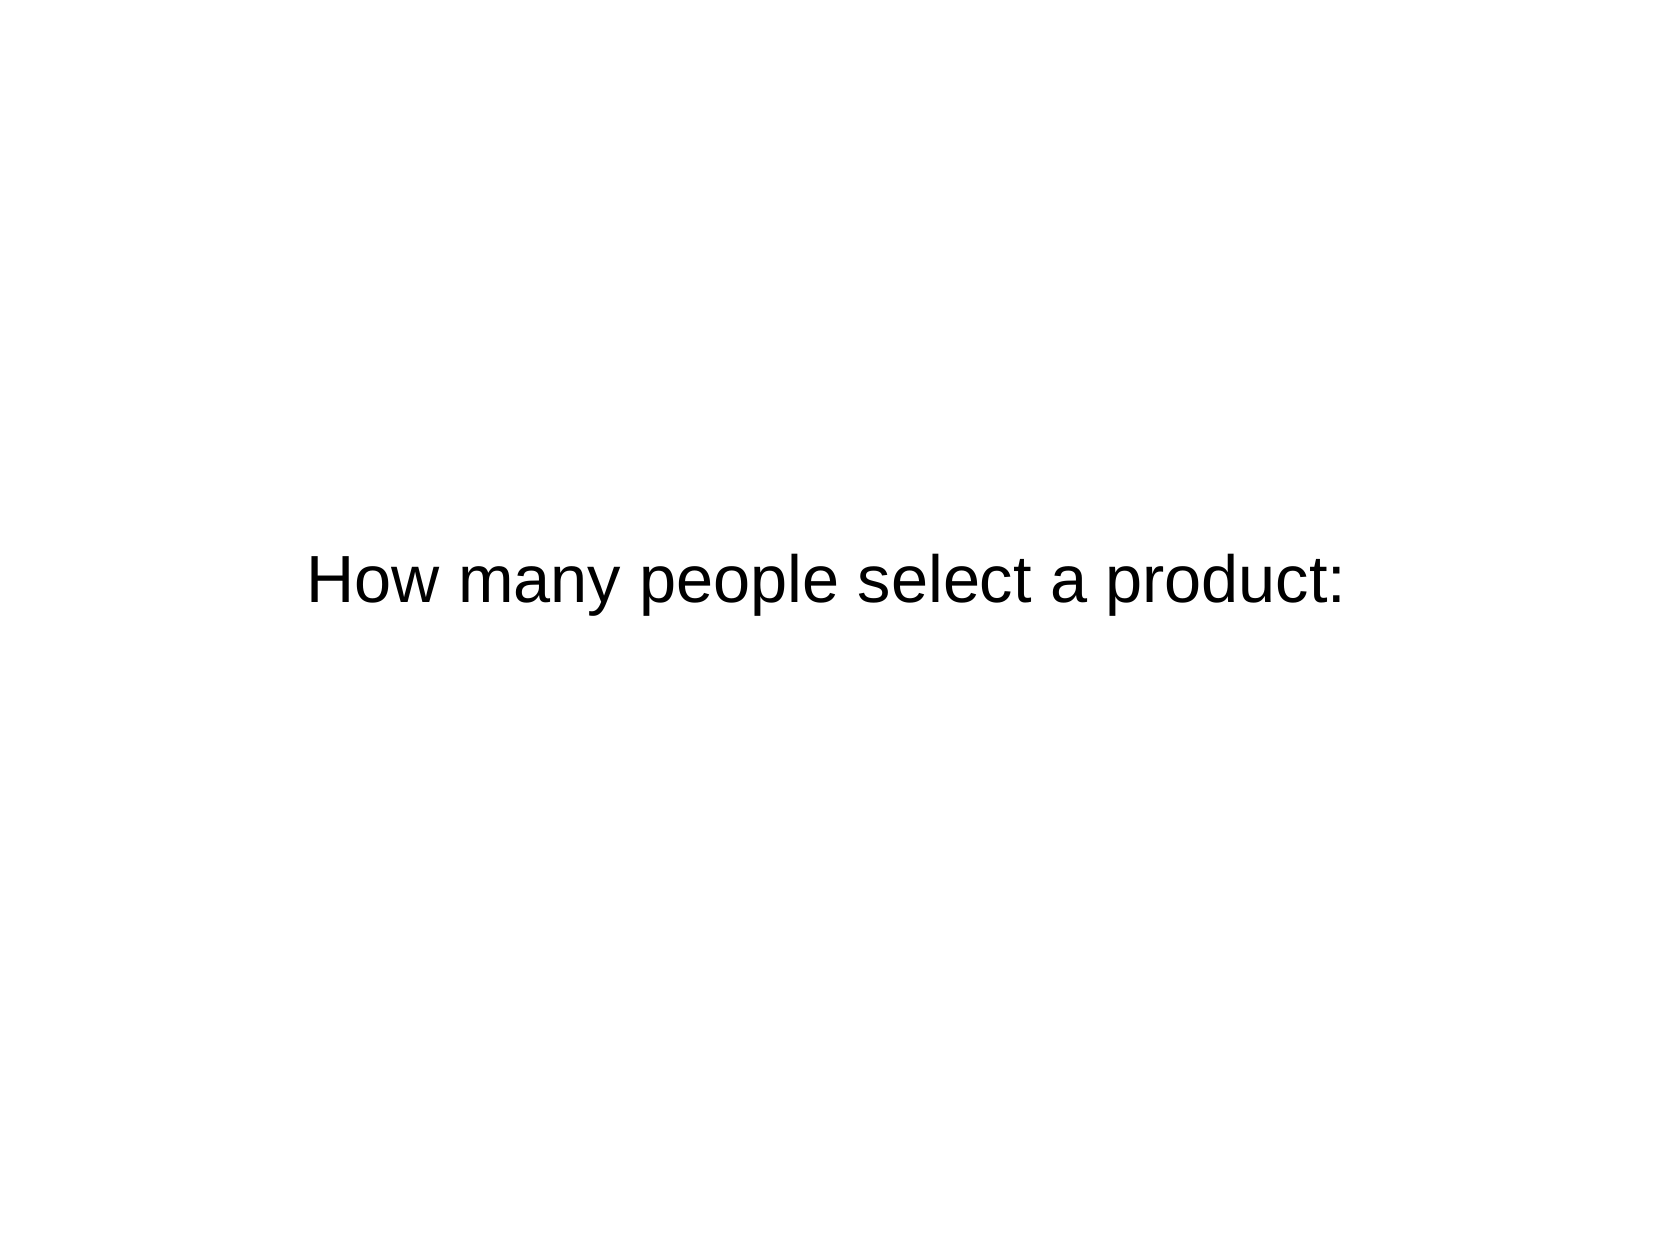

# How many people select a product: